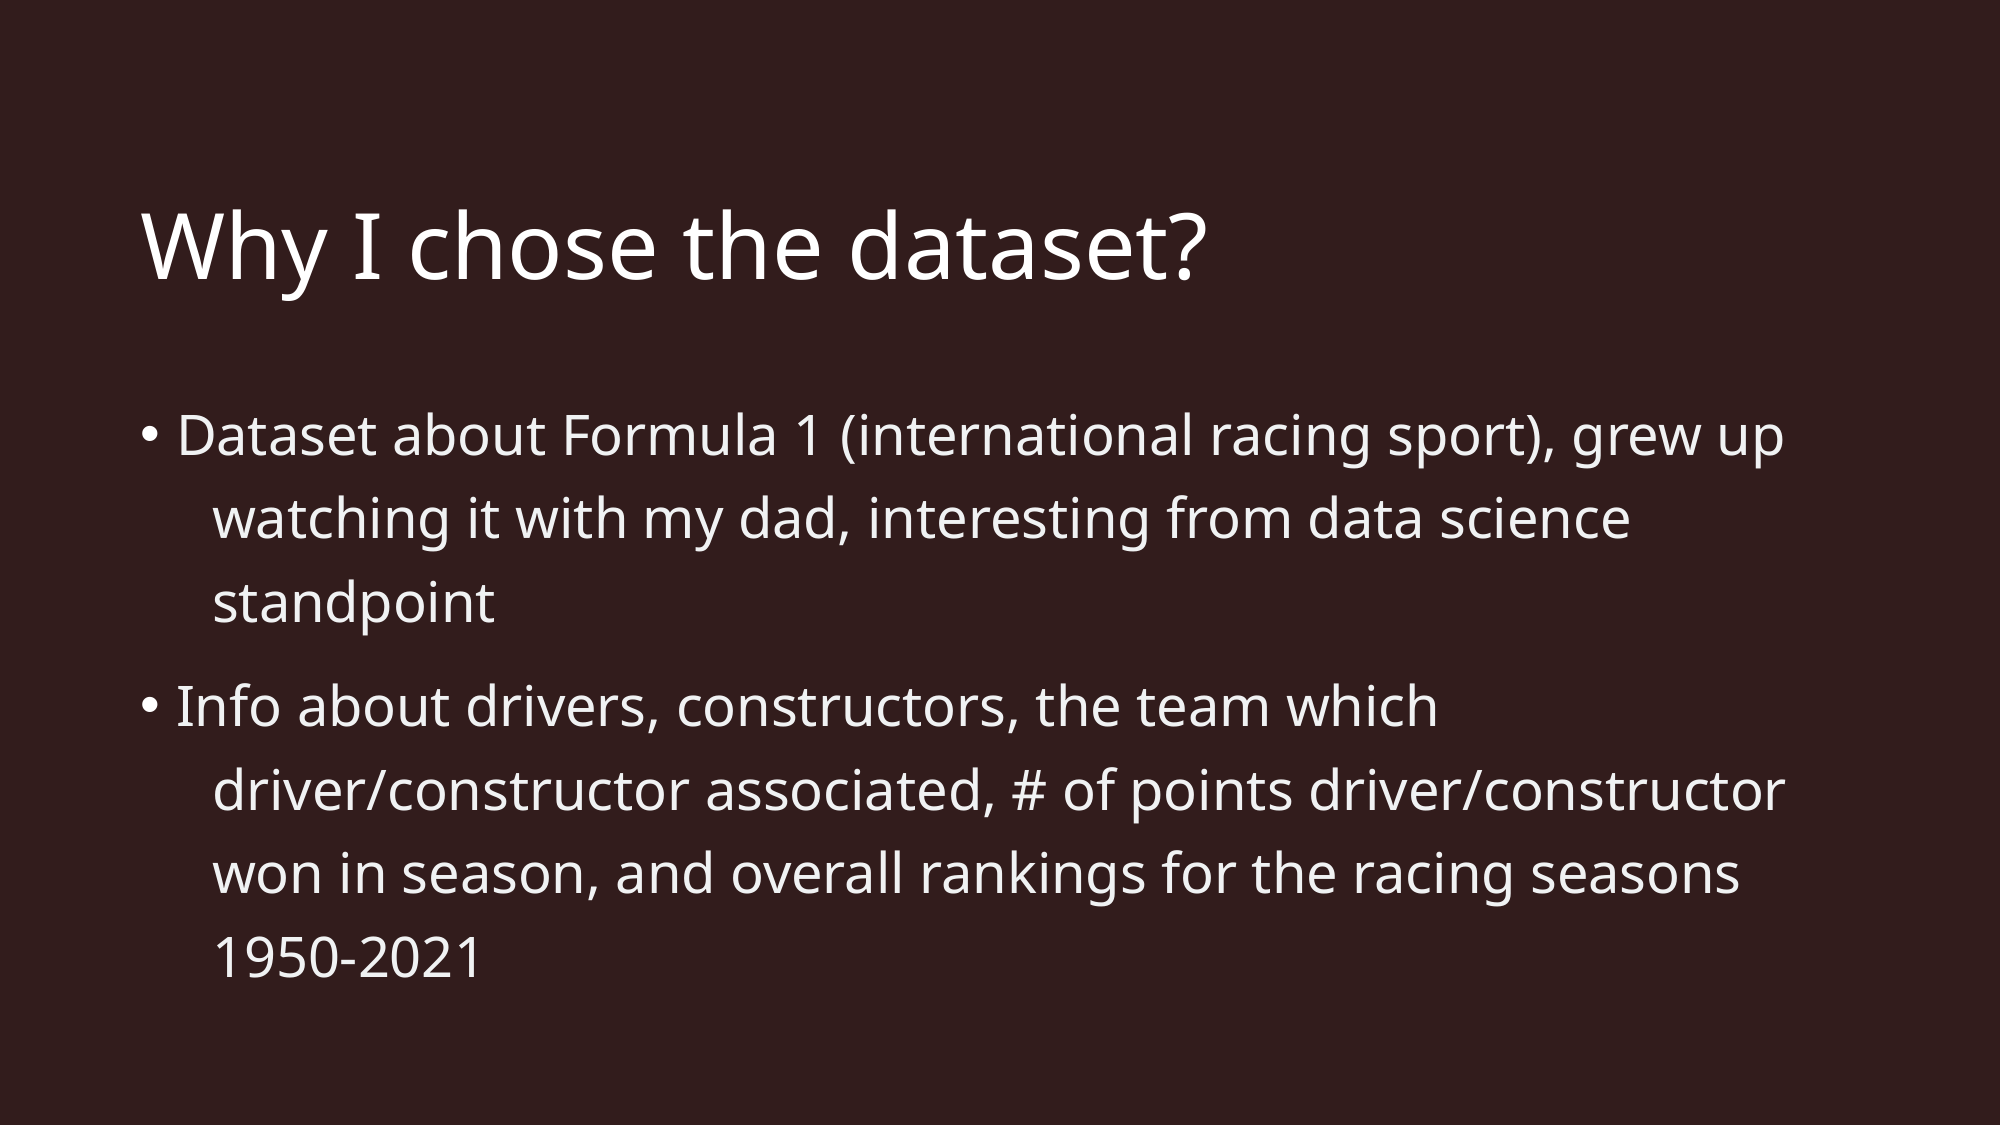

# Why I chose the dataset?
Dataset about Formula 1 (international racing sport), grew up watching it with my dad, interesting from data science standpoint
Info about drivers, constructors, the team which driver/constructor associated, # of points driver/constructor won in season, and overall rankings for the racing seasons 1950-2021